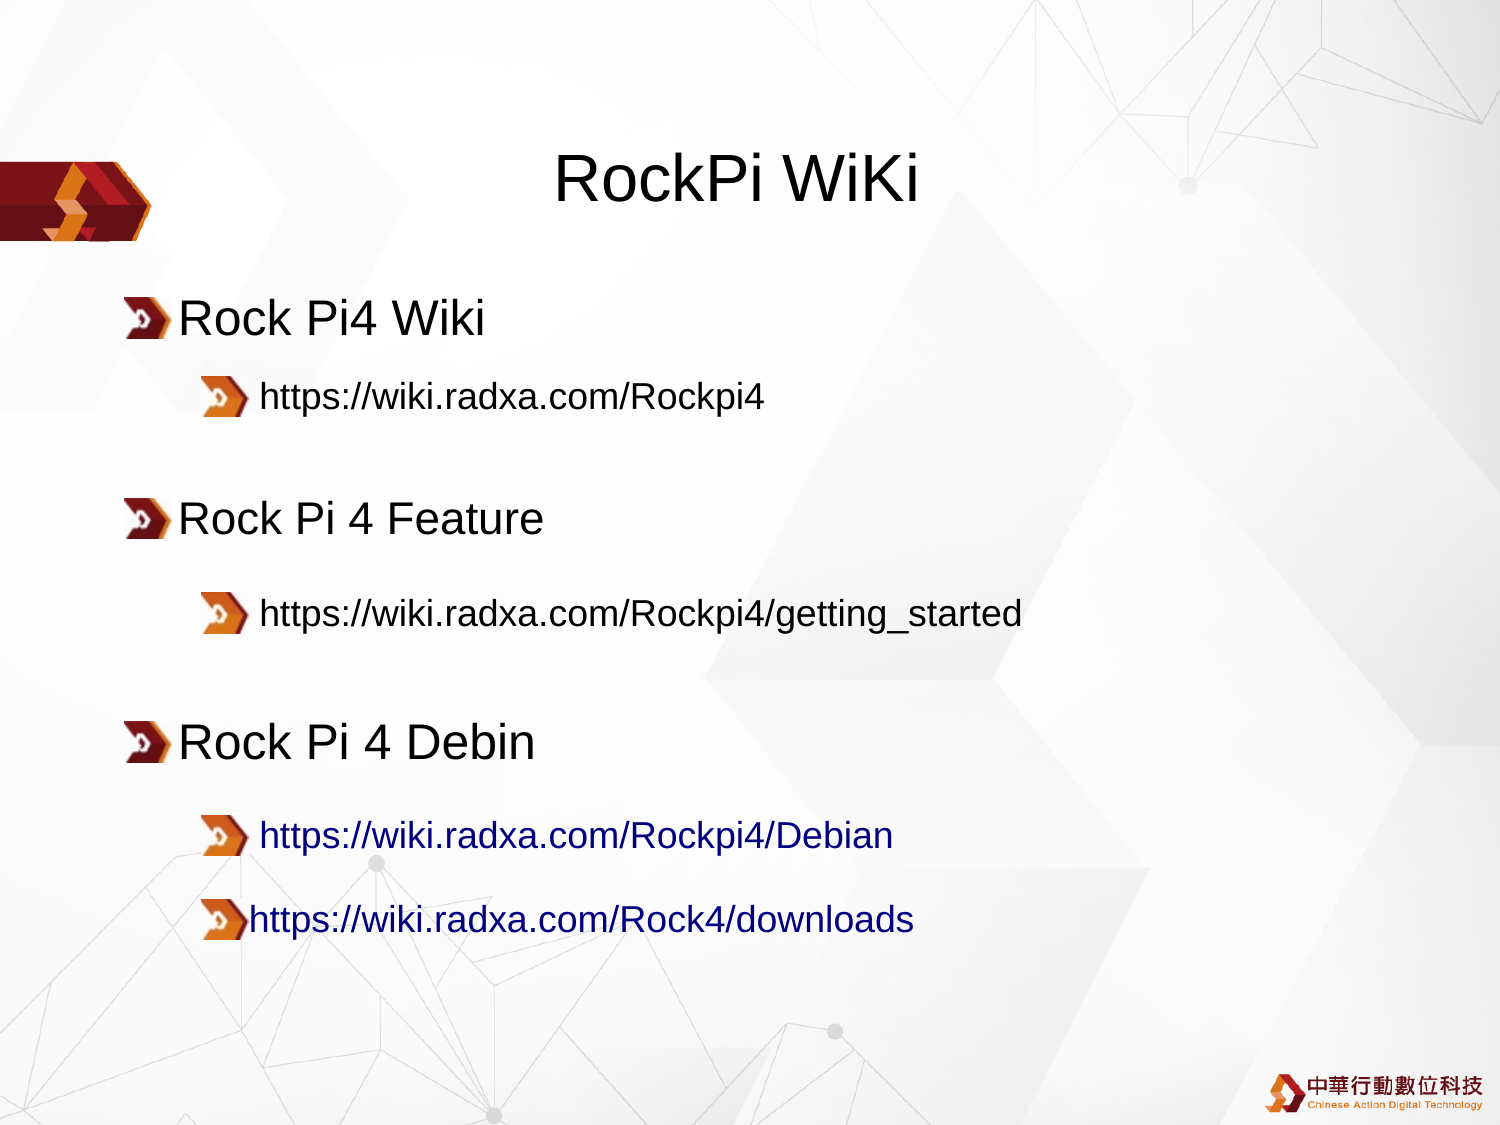

# RockPi WiKi
Rock Pi4 Wiki
 https://wiki.radxa.com/Rockpi4
Rock Pi 4 Feature
 https://wiki.radxa.com/Rockpi4/getting_started
Rock Pi 4 Debin
 https://wiki.radxa.com/Rockpi4/Debian
https://wiki.radxa.com/Rock4/downloads